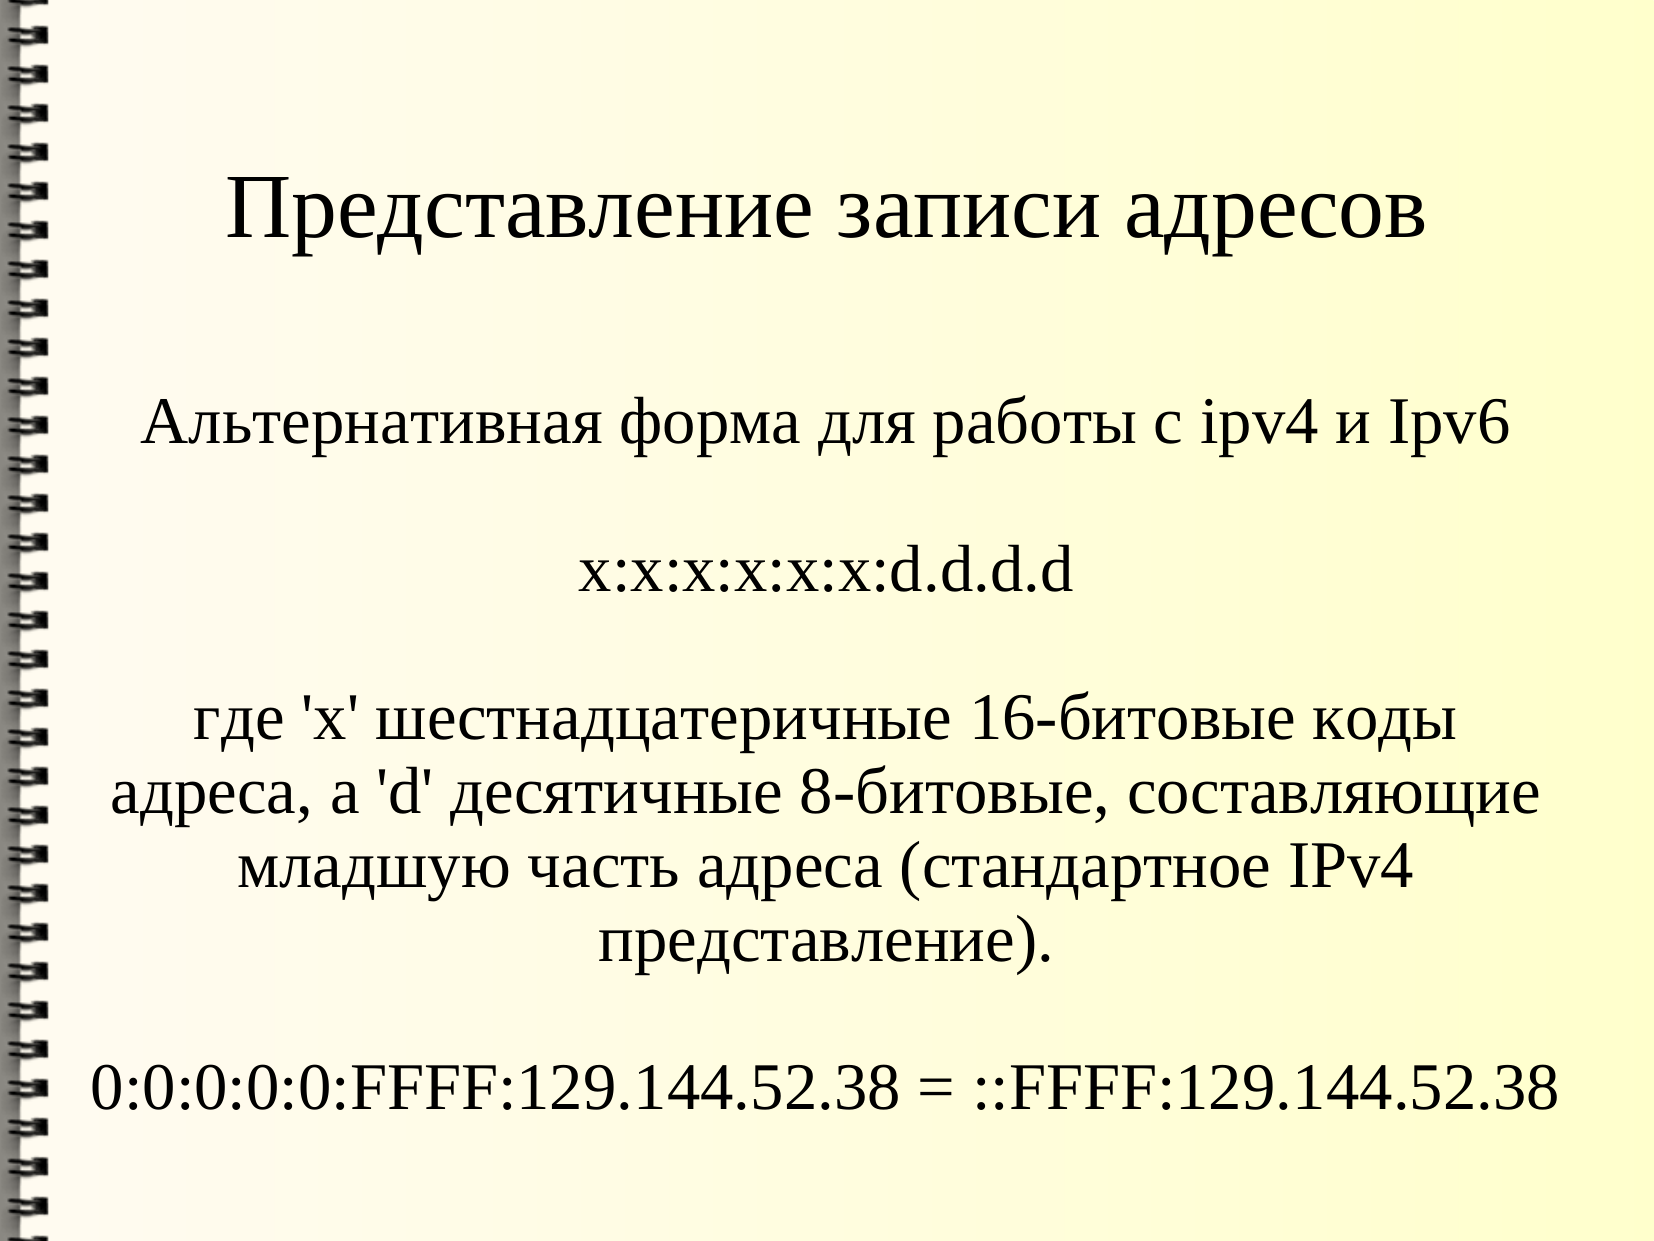

# Представление записи адресов
Альтернативная форма для работы с ipv4 и Ipv6
x:x:x:x:x:x:d.d.d.d
где 'x' шестнадцатеричные 16-битовые коды адреса, а 'd' десятичные 8-битовые, составляющие младшую часть адреса (стандартное IPv4 представление).
0:0:0:0:0:FFFF:129.144.52.38 = ::FFFF:129.144.52.38